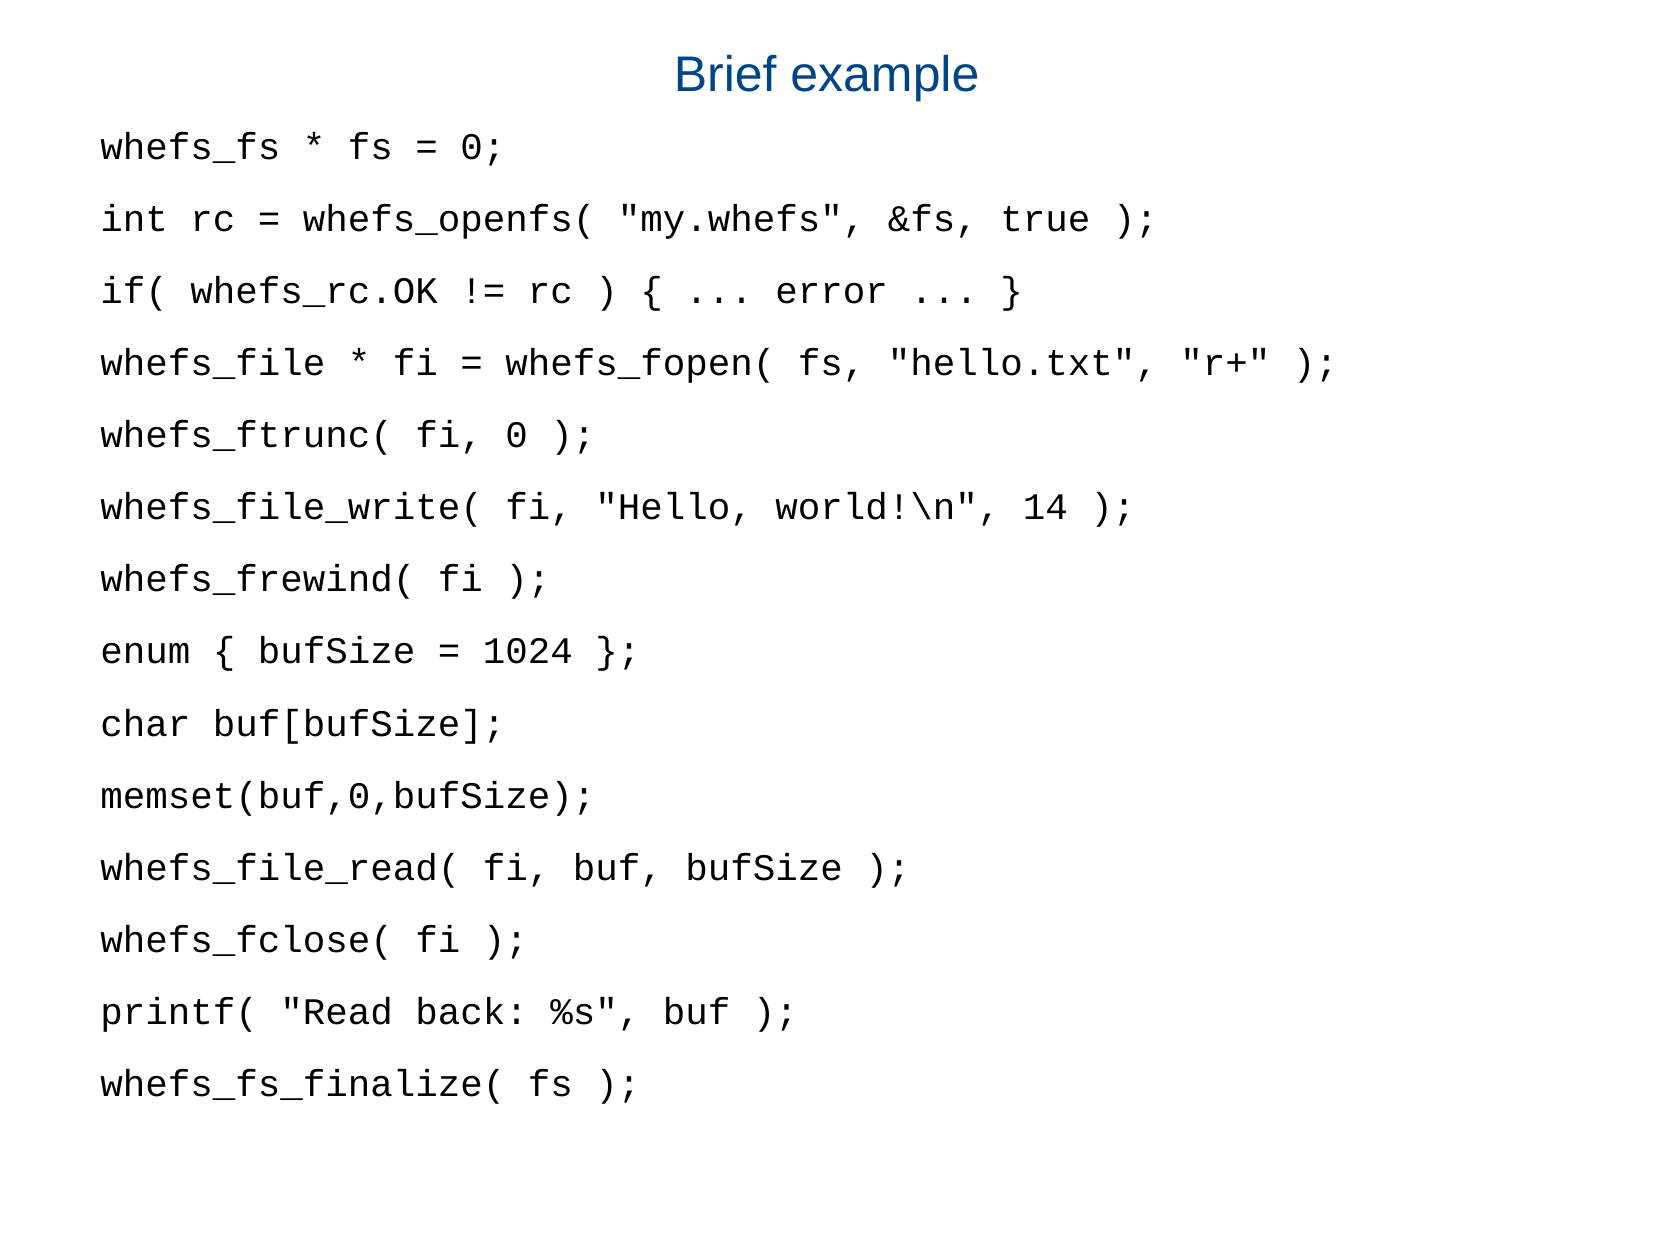

Brief example
# whefs_fs * fs = 0;
int rc = whefs_openfs( "my.whefs", &fs, true );
if( whefs_rc.OK != rc ) { ... error ... }
whefs_file * fi = whefs_fopen( fs, "hello.txt", "r+" );
whefs_ftrunc( fi, 0 );
whefs_file_write( fi, "Hello, world!\n", 14 );
whefs_frewind( fi );
enum { bufSize = 1024 };
char buf[bufSize];
memset(buf,0,bufSize);
whefs_file_read( fi, buf, bufSize );
whefs_fclose( fi );
printf( "Read back: %s", buf );
whefs_fs_finalize( fs );